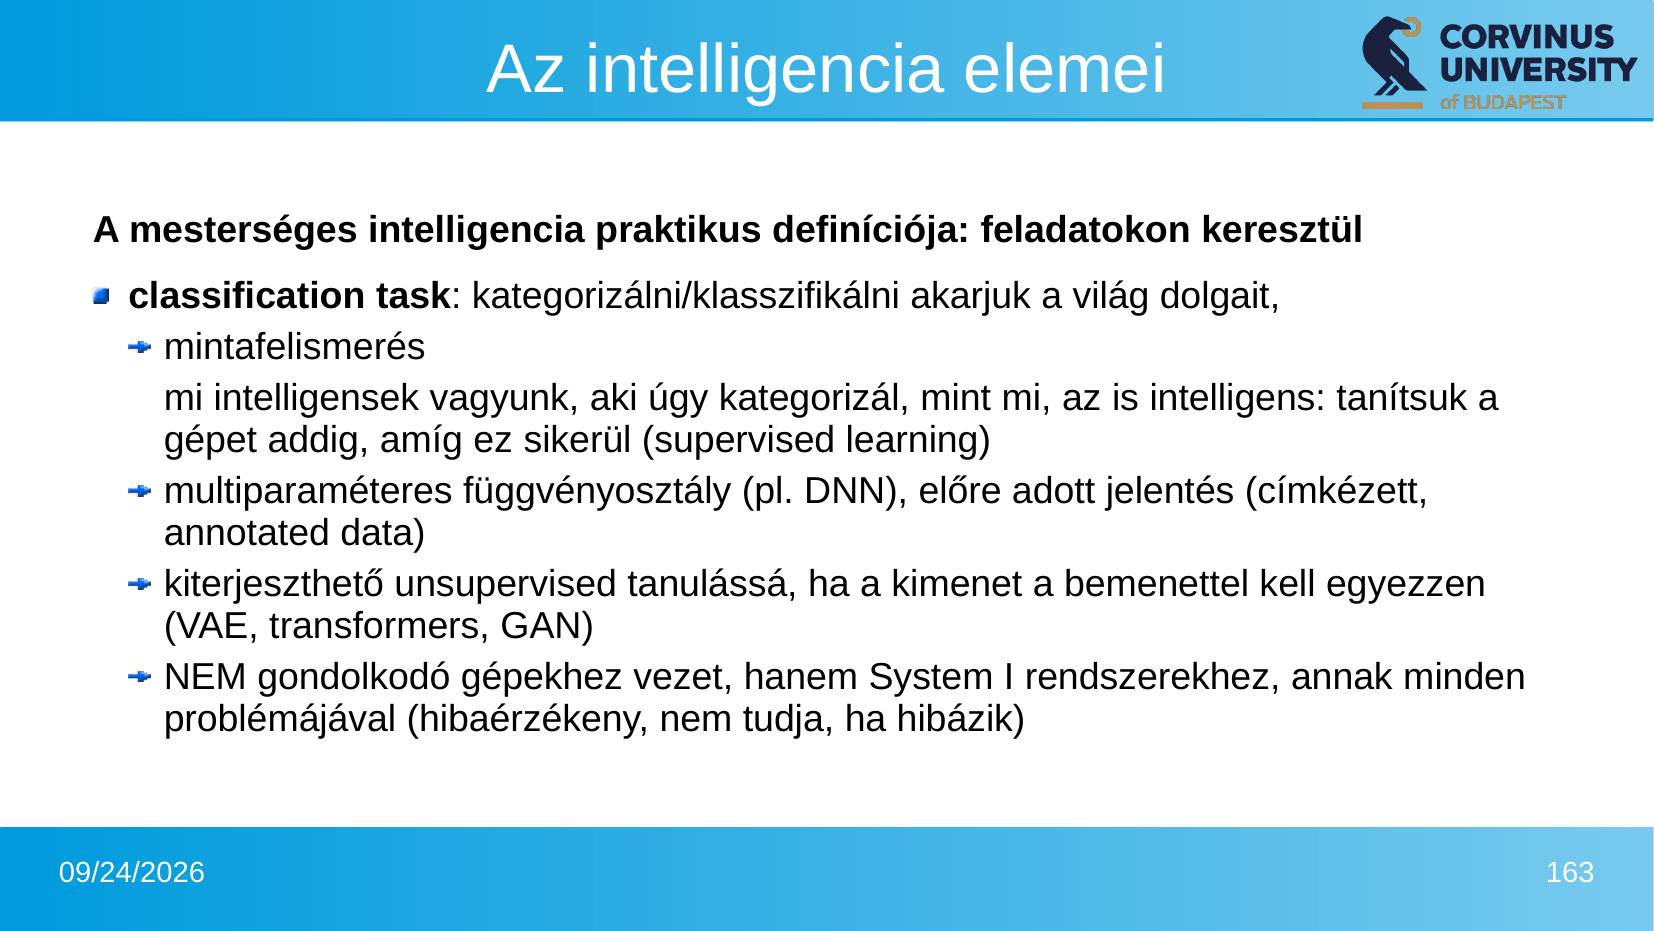

# Az intelligencia elemei
A mesterséges intelligencia praktikus definíciója: feladatokon keresztül
classification task: kategorizálni/klasszifikálni akarjuk a világ dolgait,
mintafelismerés
mi intelligensek vagyunk, aki úgy kategorizál, mint mi, az is intelligens: tanítsuk a gépet addig, amíg ez sikerül (supervised learning)
multiparaméteres függvényosztály (pl. DNN), előre adott jelentés (címkézett, annotated data)
kiterjeszthető unsupervised tanulássá, ha a kimenet a bemenettel kell egyezzen (VAE, transformers, GAN)
NEM gondolkodó gépekhez vezet, hanem System I rendszerekhez, annak minden problémájával (hibaérzékeny, nem tudja, ha hibázik)
163